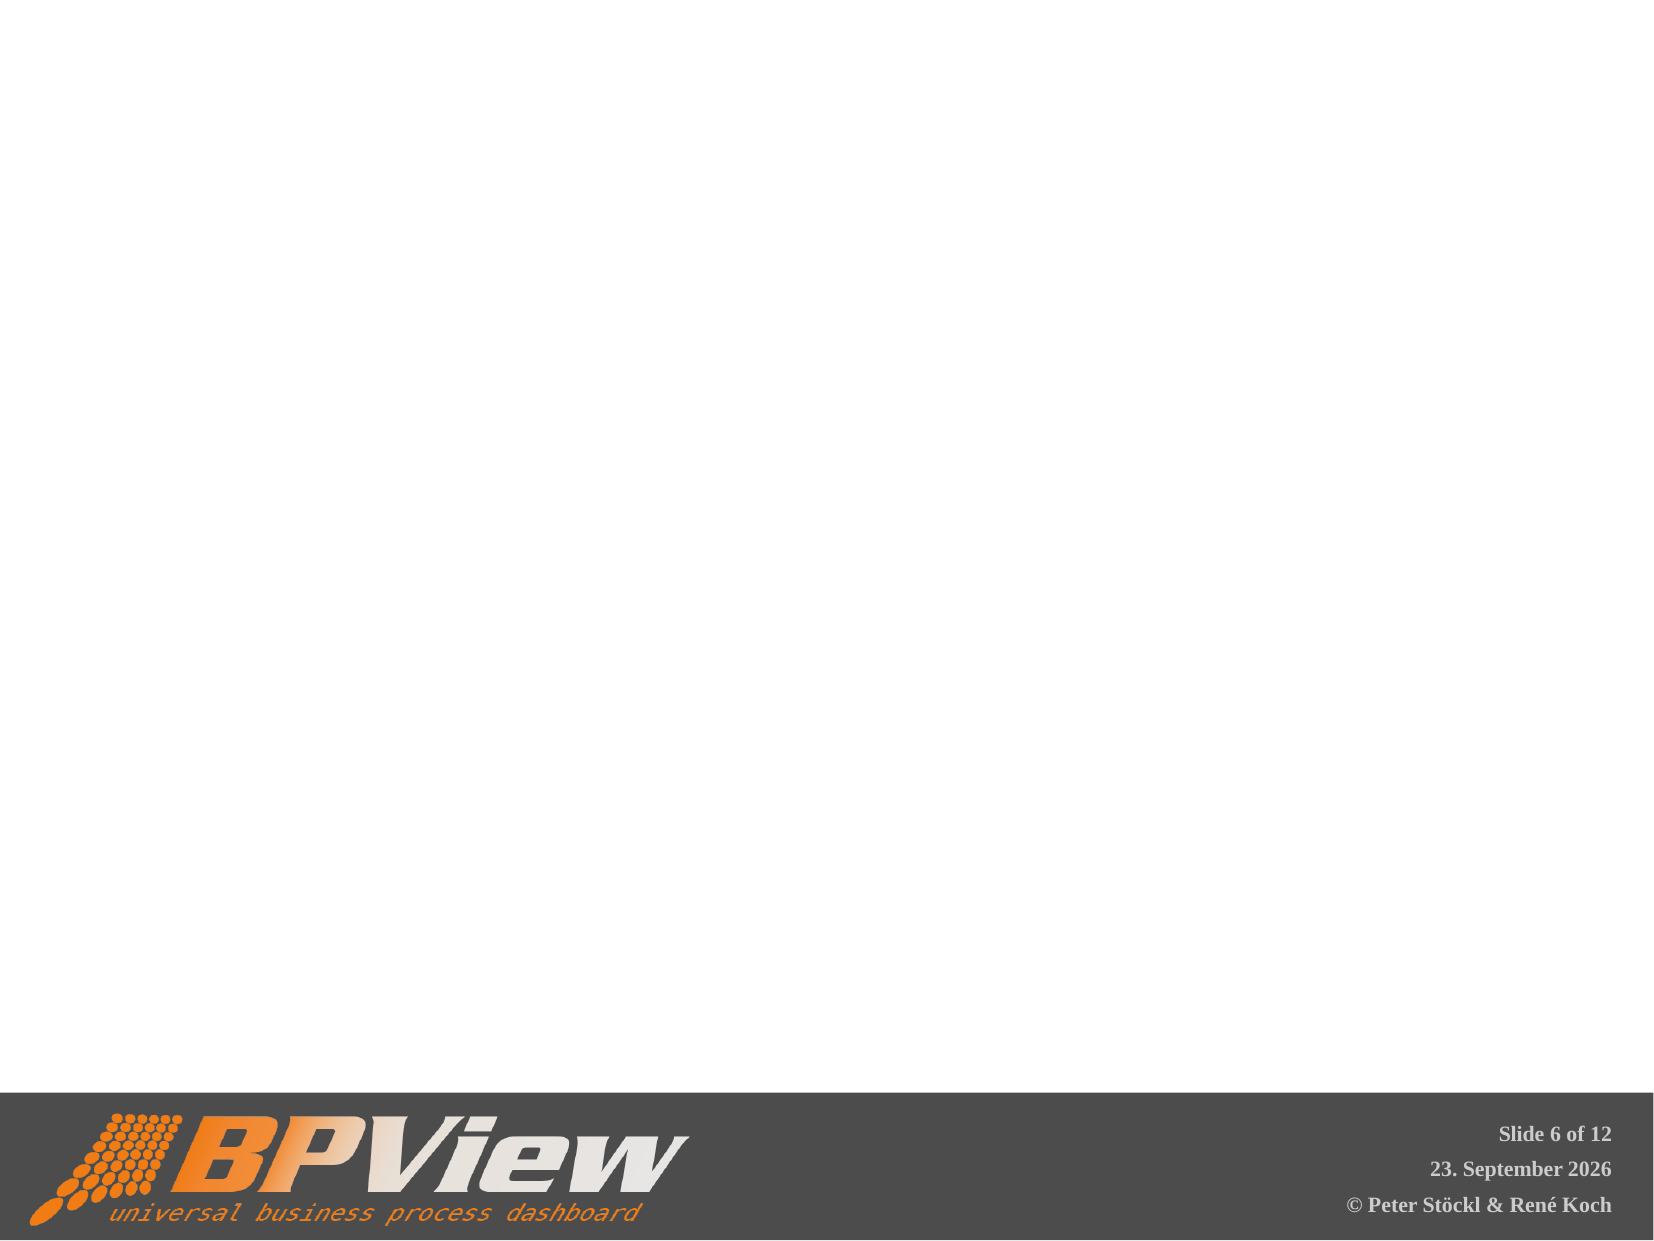

6
© Peter Stöckl & René Koch